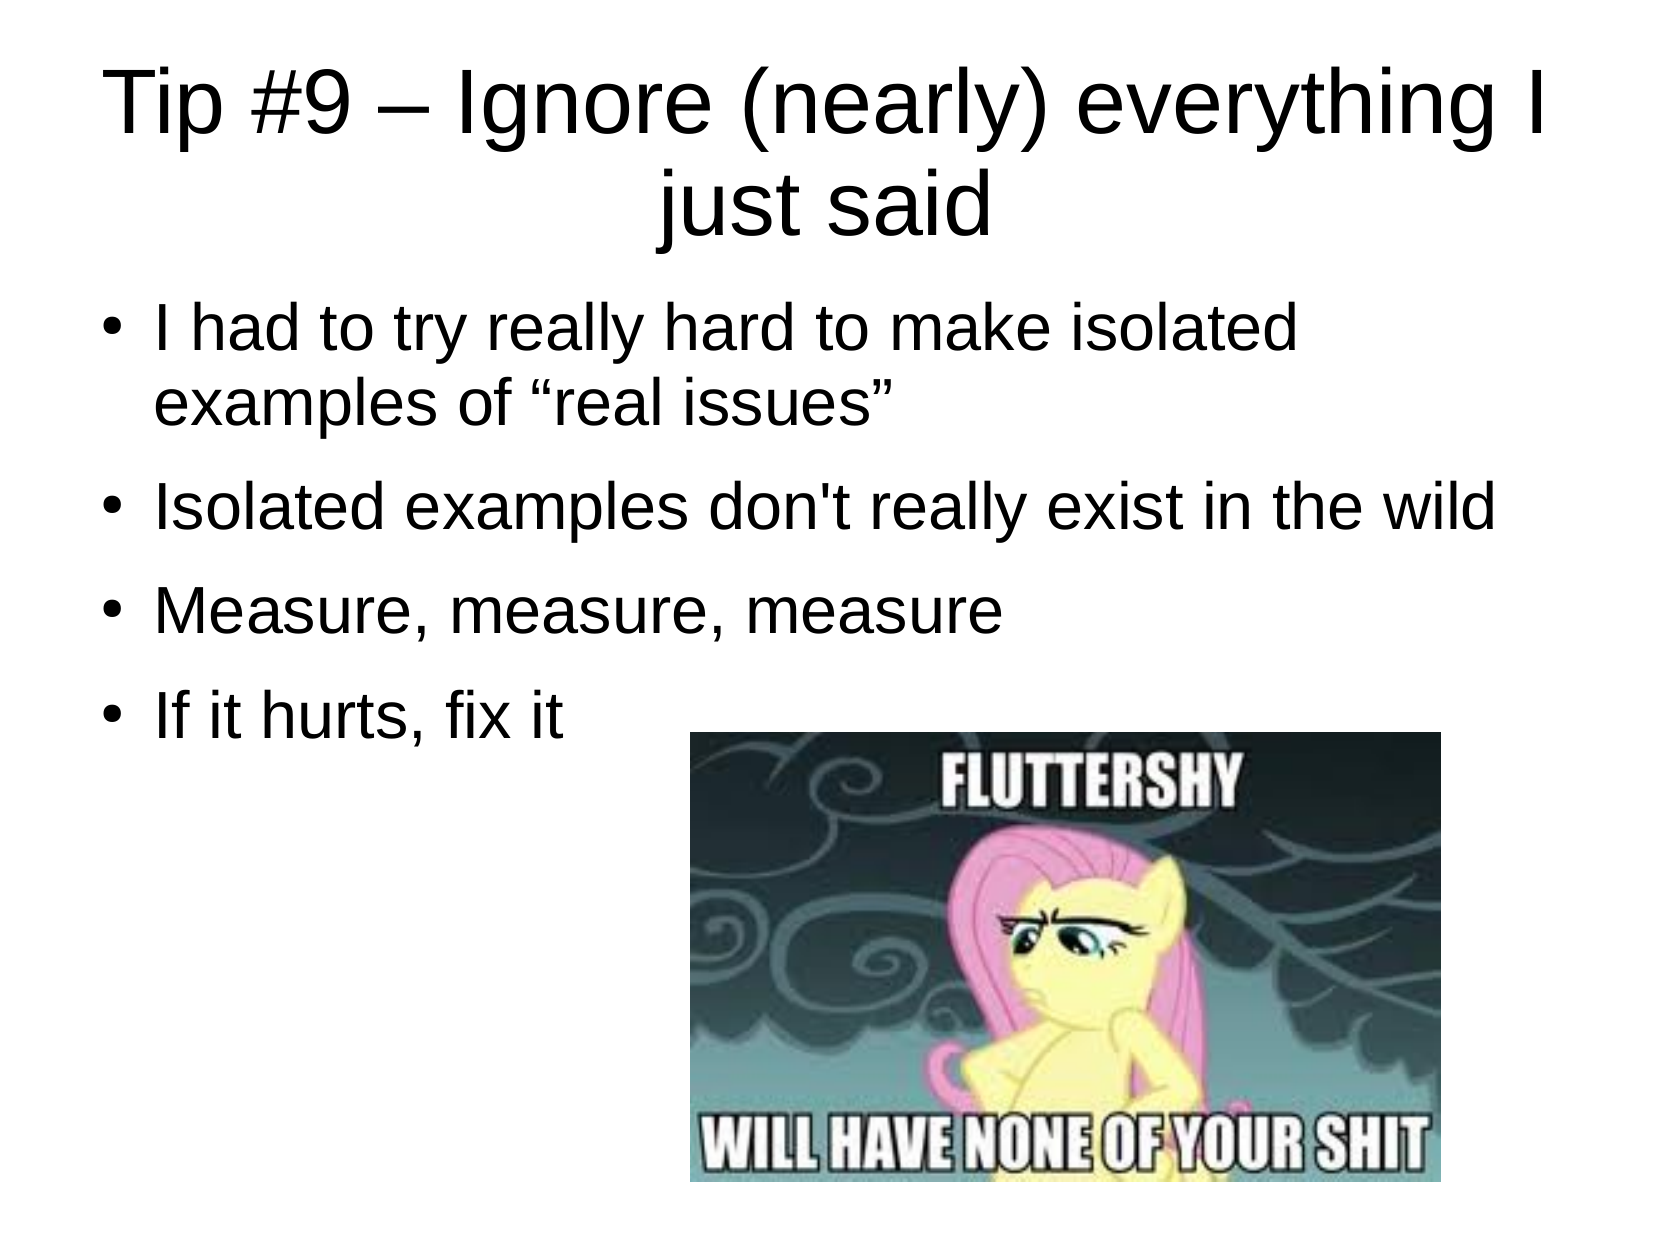

# Tip #9 – Ignore (nearly) everything I just said
I had to try really hard to make isolated examples of “real issues”
Isolated examples don't really exist in the wild
Measure, measure, measure
If it hurts, fix it